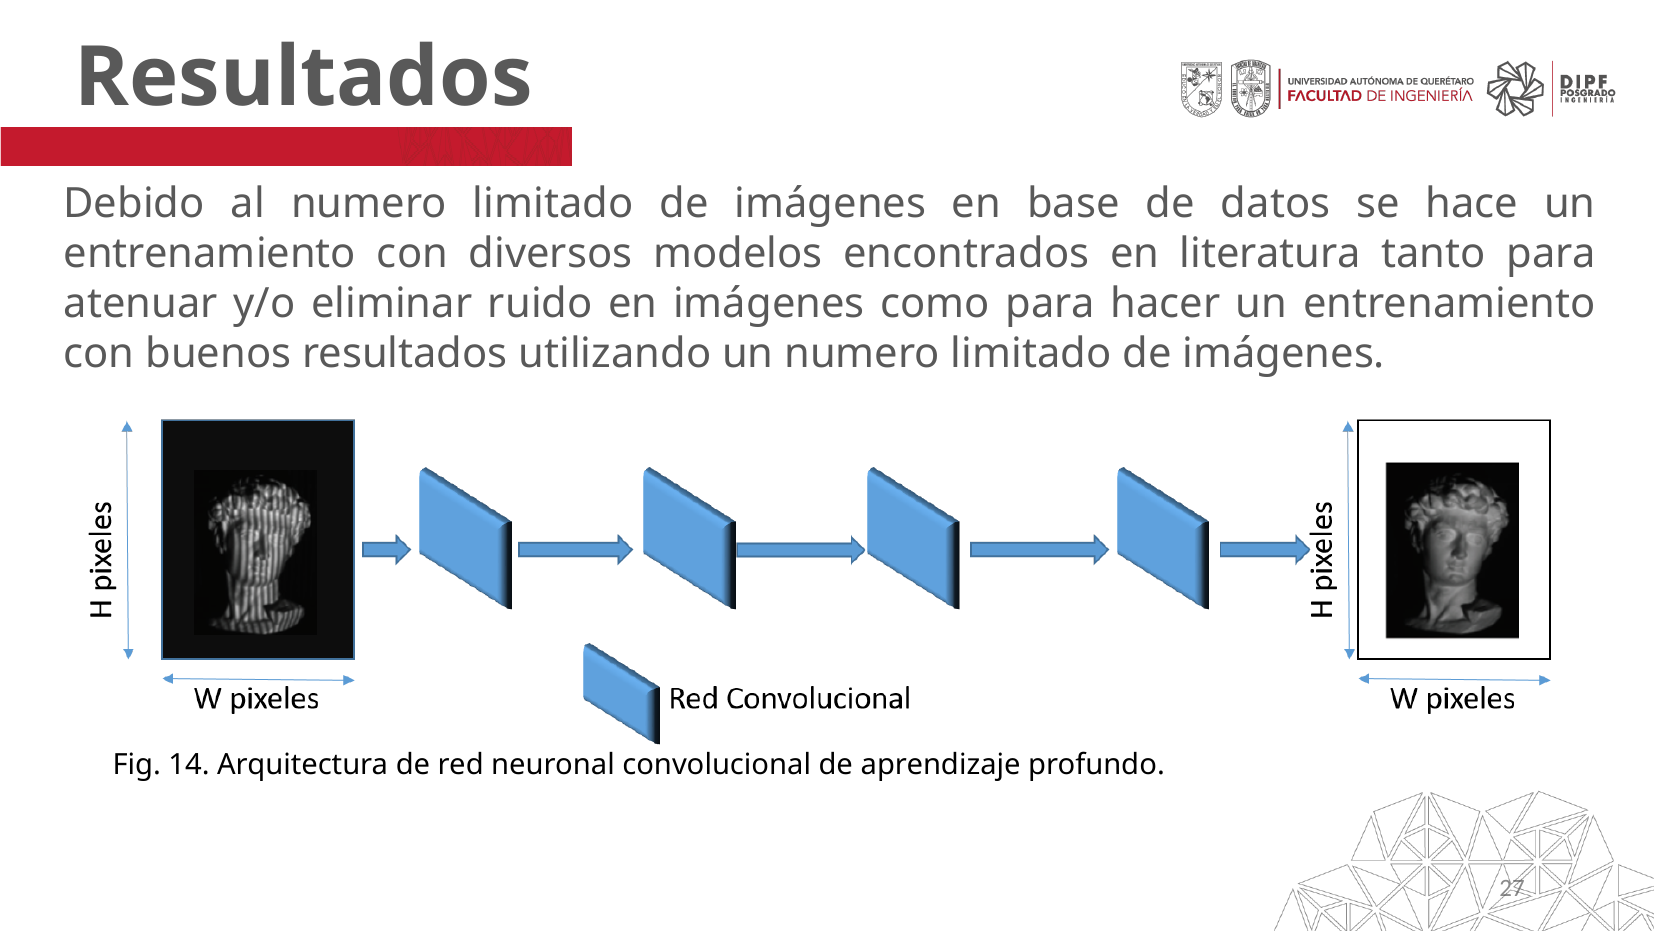

Resultados
Debido al numero limitado de imágenes en base de datos se hace un entrenamiento con diversos modelos encontrados en literatura tanto para atenuar y/o eliminar ruido en imágenes como para hacer un entrenamiento con buenos resultados utilizando un numero limitado de imágenes.
Fig. 14. Arquitectura de red neuronal convolucional de aprendizaje profundo.
27